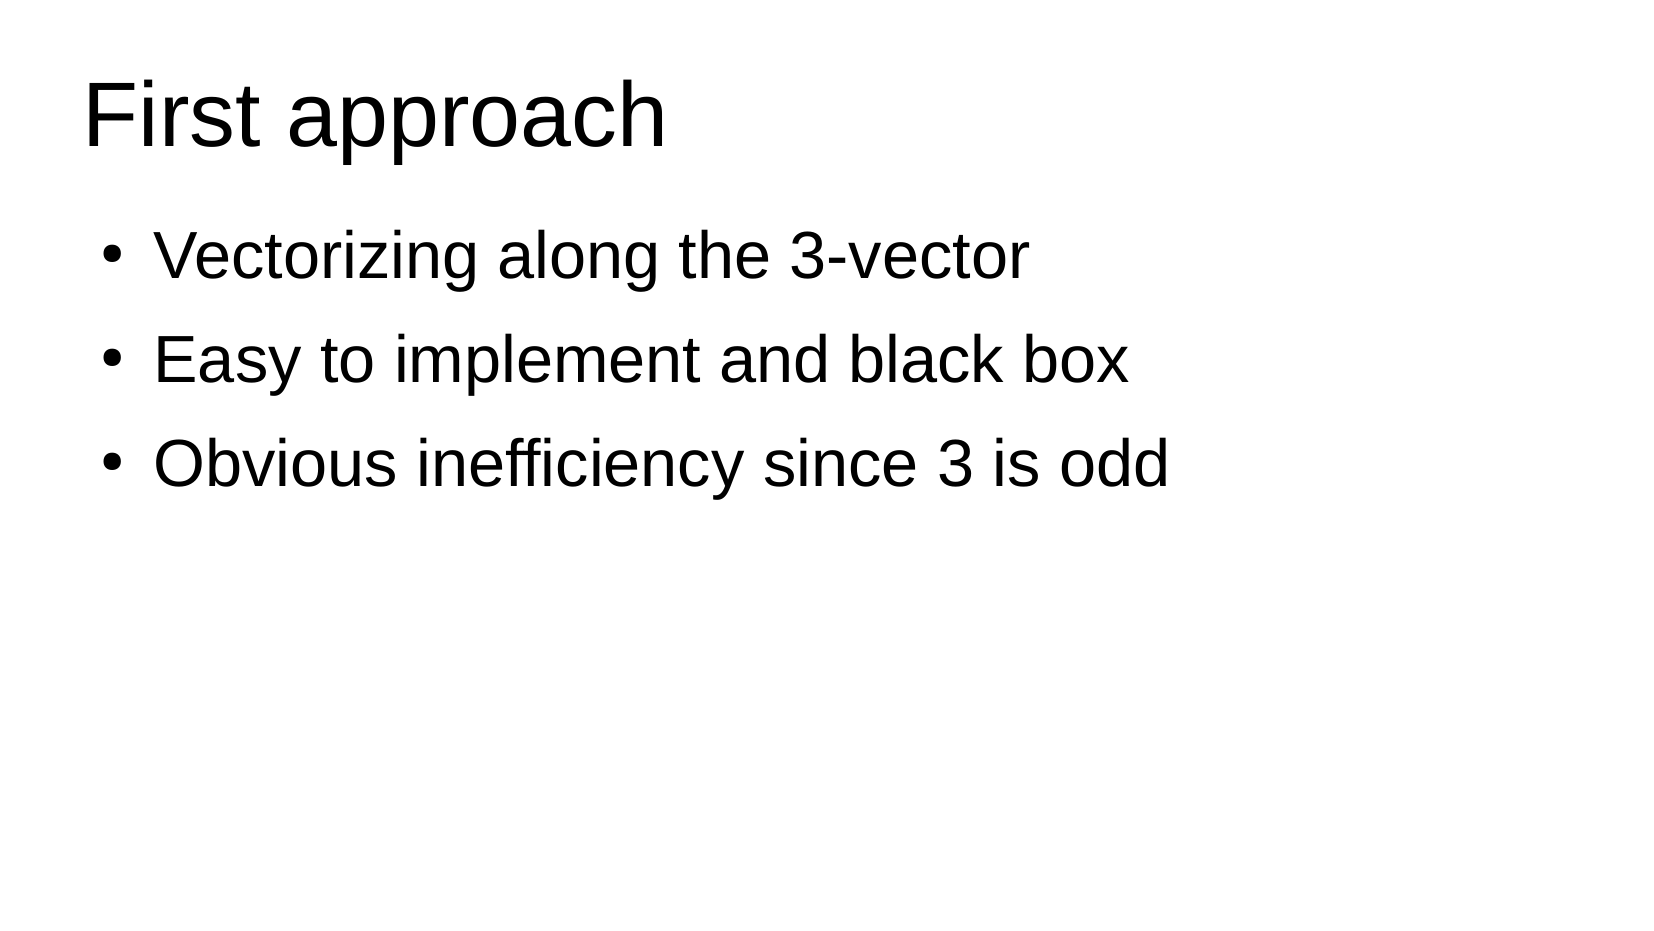

# First approach
Vectorizing along the 3-vector
Easy to implement and black box
Obvious inefficiency since 3 is odd